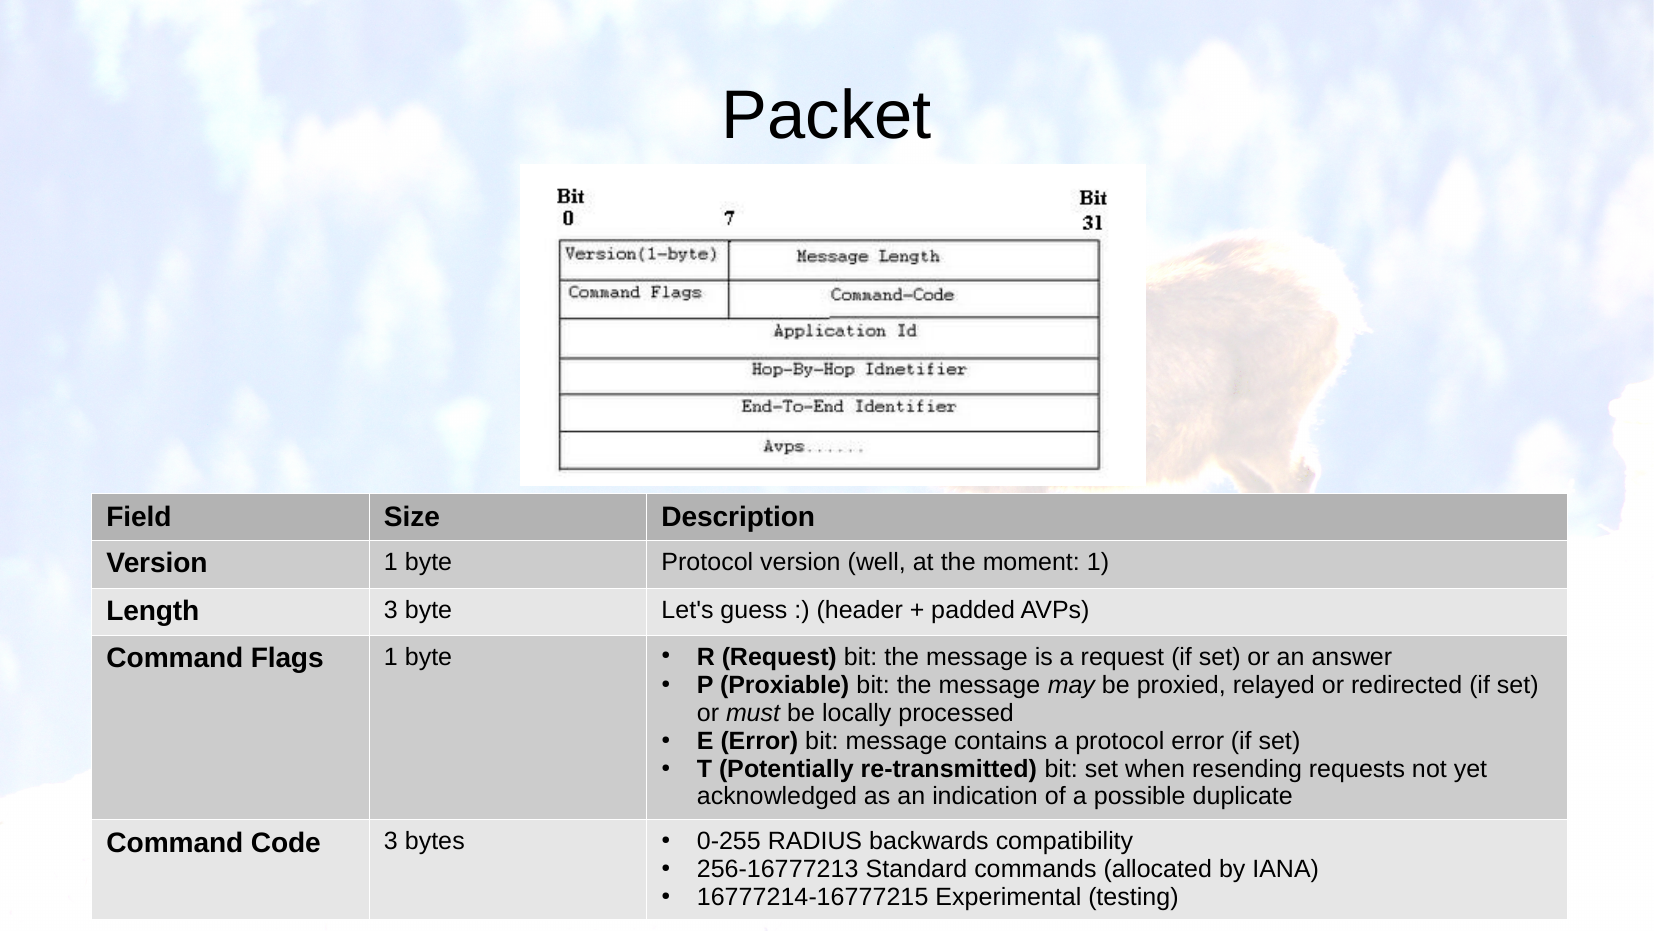

# Packet
| Field | Size | Description |
| --- | --- | --- |
| Version | 1 byte | Protocol version (well, at the moment: 1) |
| Length | 3 byte | Let's guess :) (header + padded AVPs) |
| Command Flags | 1 byte | R (Request) bit: the message is a request (if set) or an answer P (Proxiable) bit: the message may be proxied, relayed or redirected (if set) or must be locally processed E (Error) bit: message contains a protocol error (if set) T (Potentially re-transmitted) bit: set when resending requests not yet acknowledged as an indication of a possible duplicate |
| Command Code | 3 bytes | 0-255 RADIUS backwards compatibility 256-16777213 Standard commands (allocated by IANA) 16777214-16777215 Experimental (testing) |